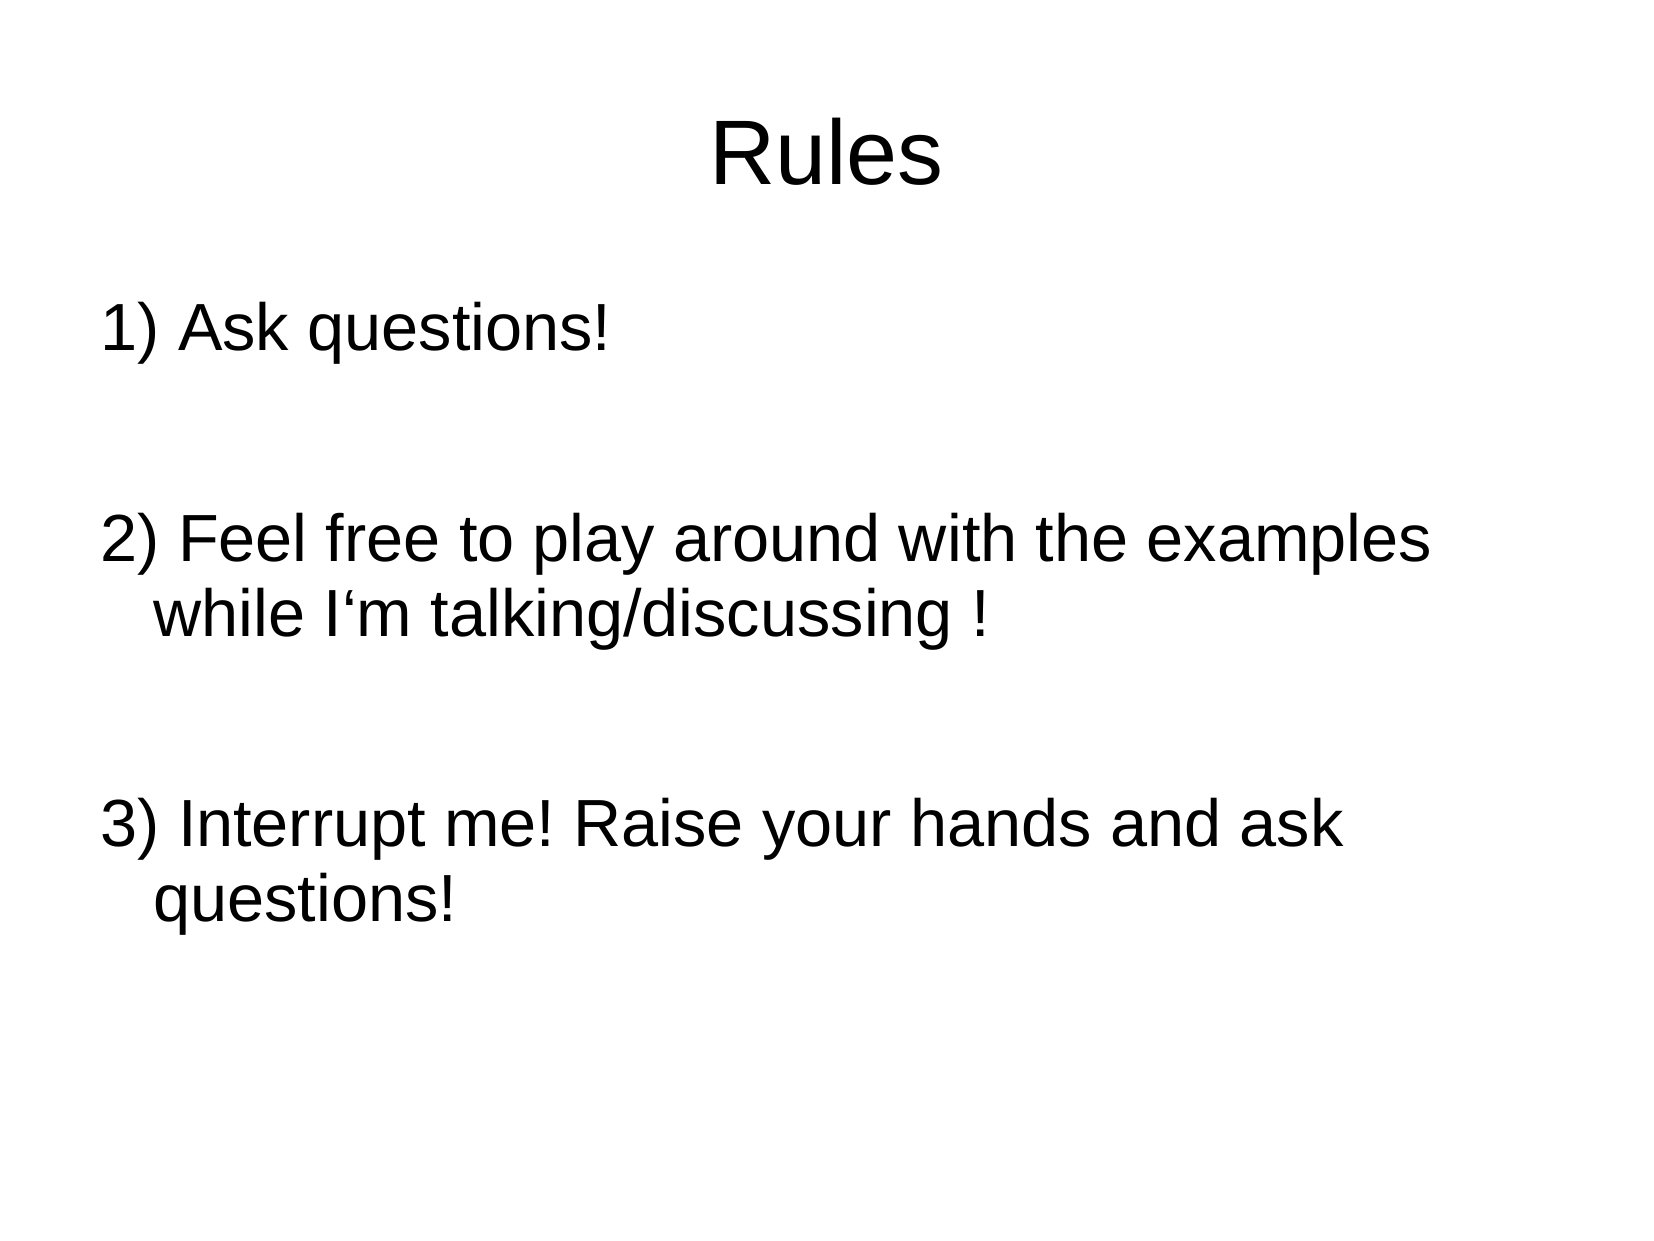

# Rules
 Ask questions!
 Feel free to play around with the examples while I‘m talking/discussing !
 Interrupt me! Raise your hands and ask questions!